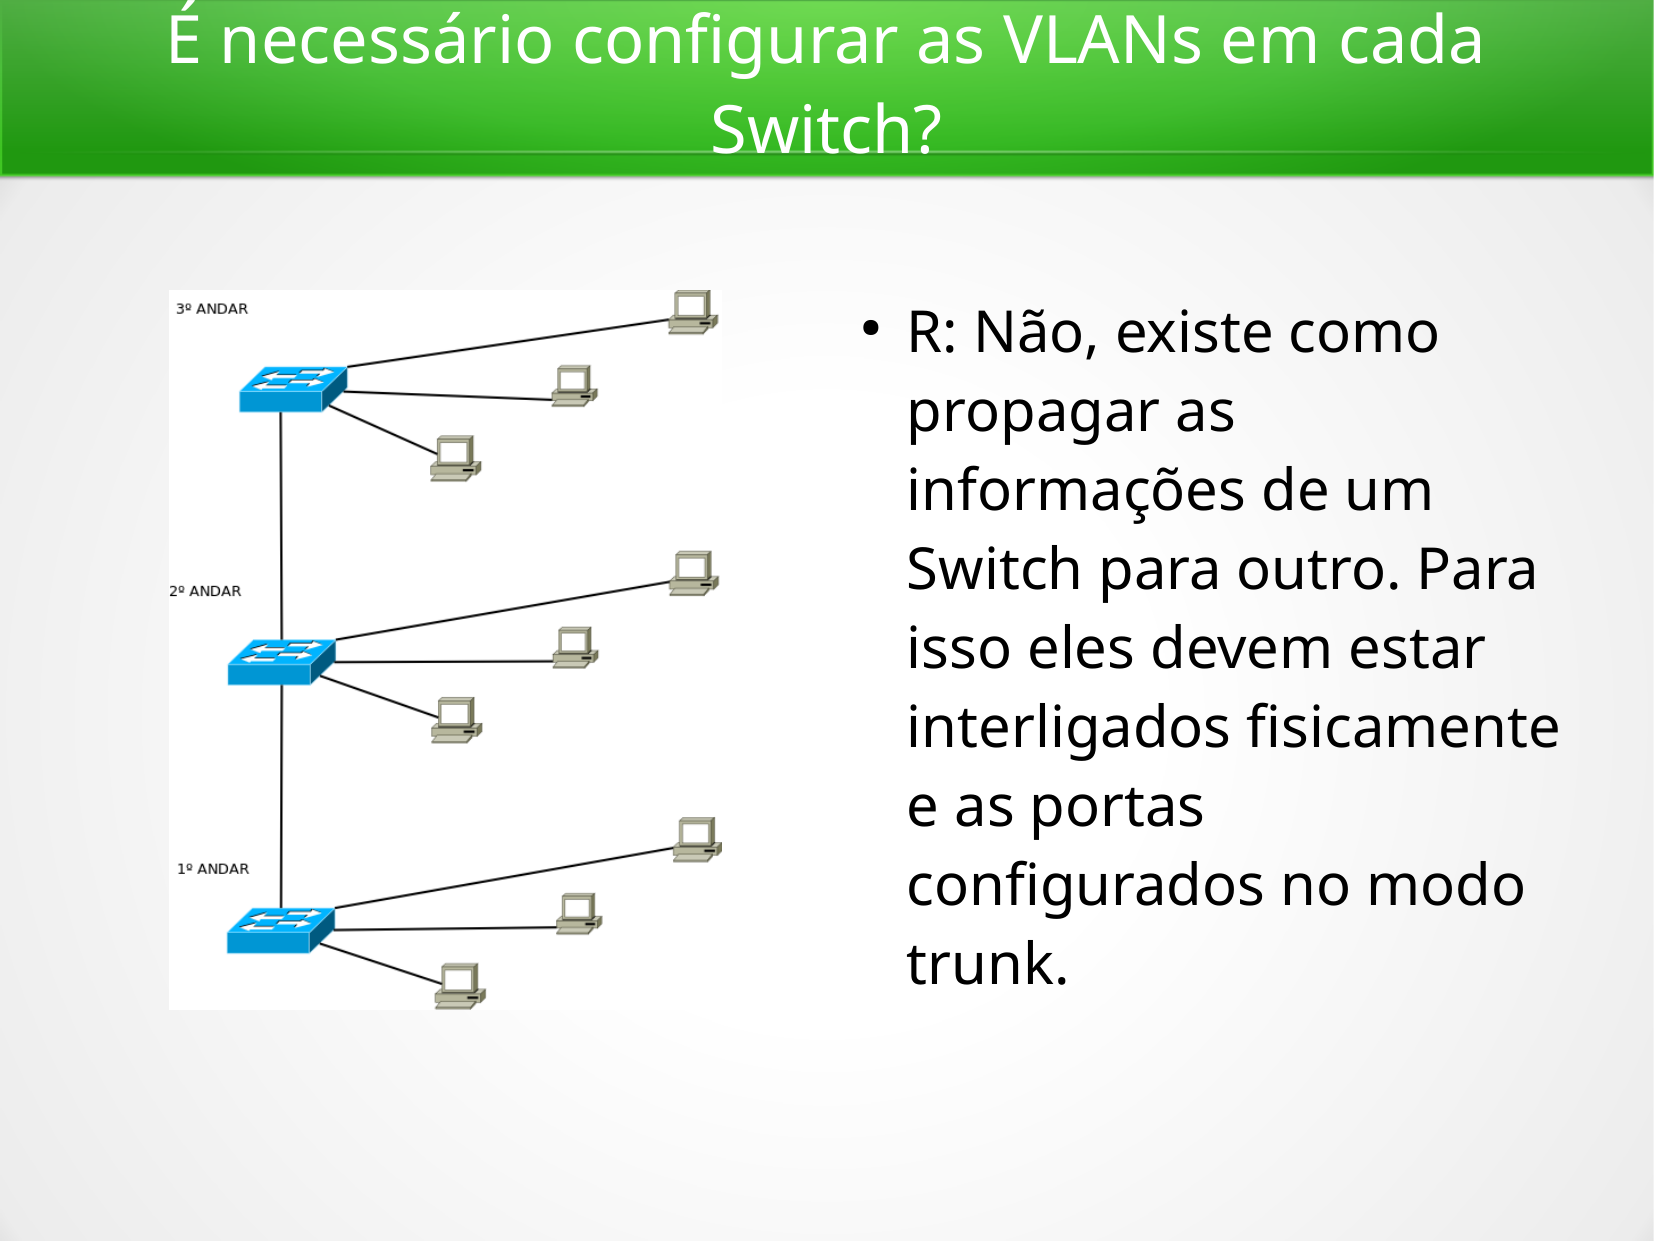

# É necessário configurar as VLANs em cada Switch?
R: Não, existe como propagar as informações de um Switch para outro. Para isso eles devem estar interligados fisicamente e as portas configurados no modo trunk.